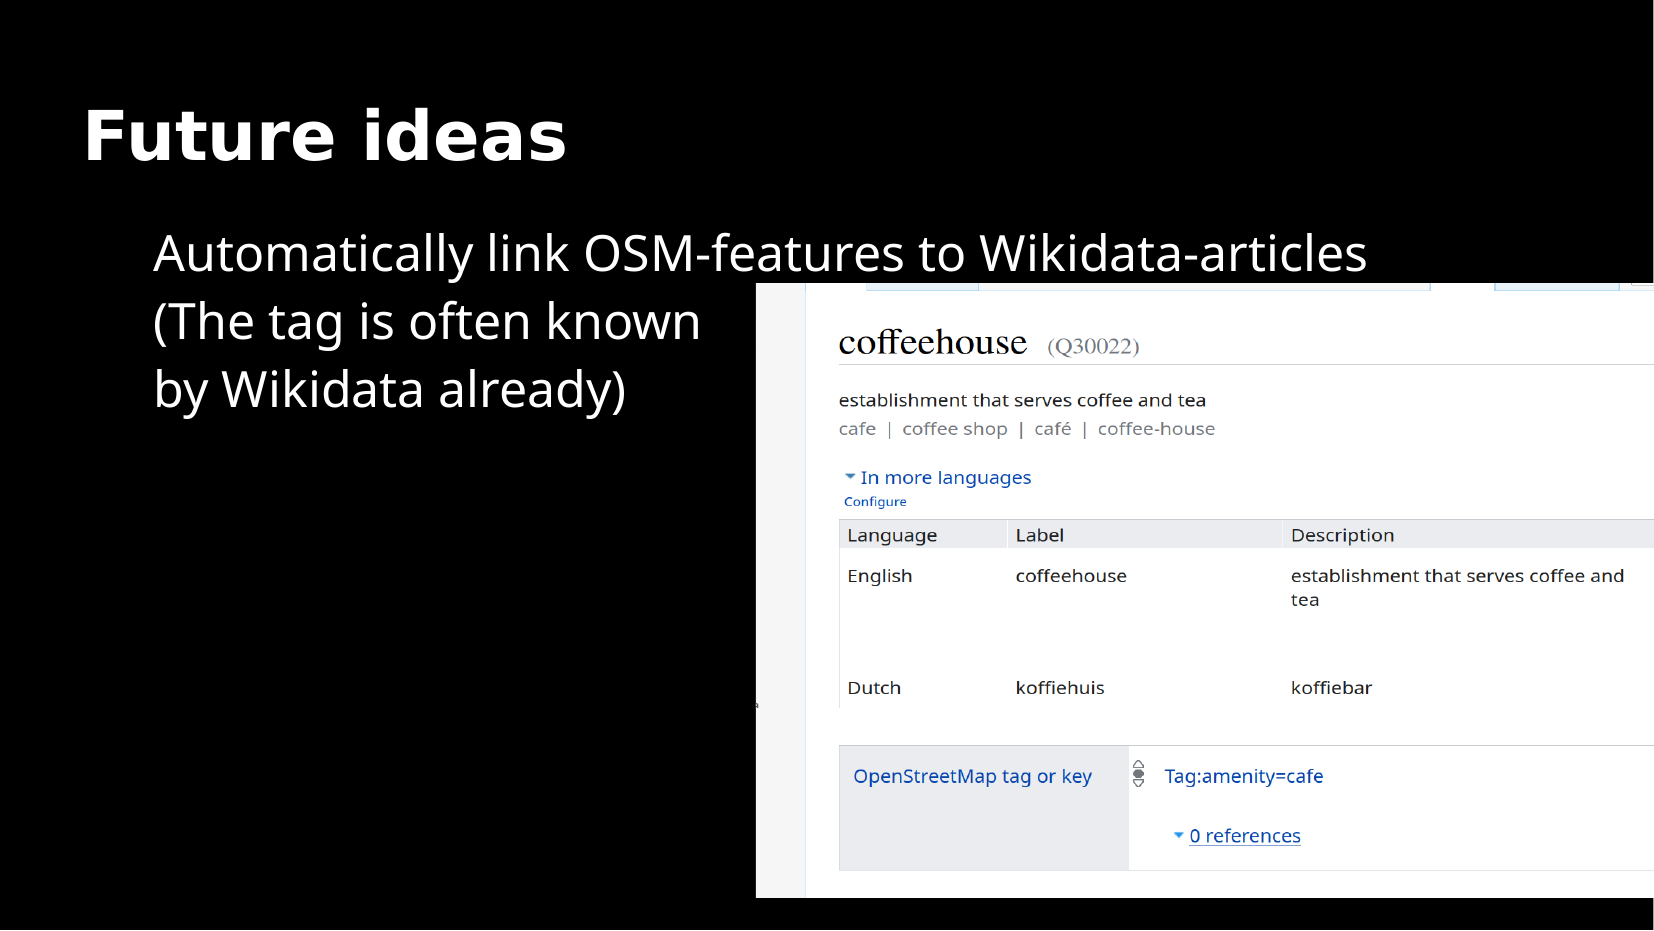

Future ideas
# Automatically link OSM-features to Wikidata-articles (The tag is often known by Wikidata already)